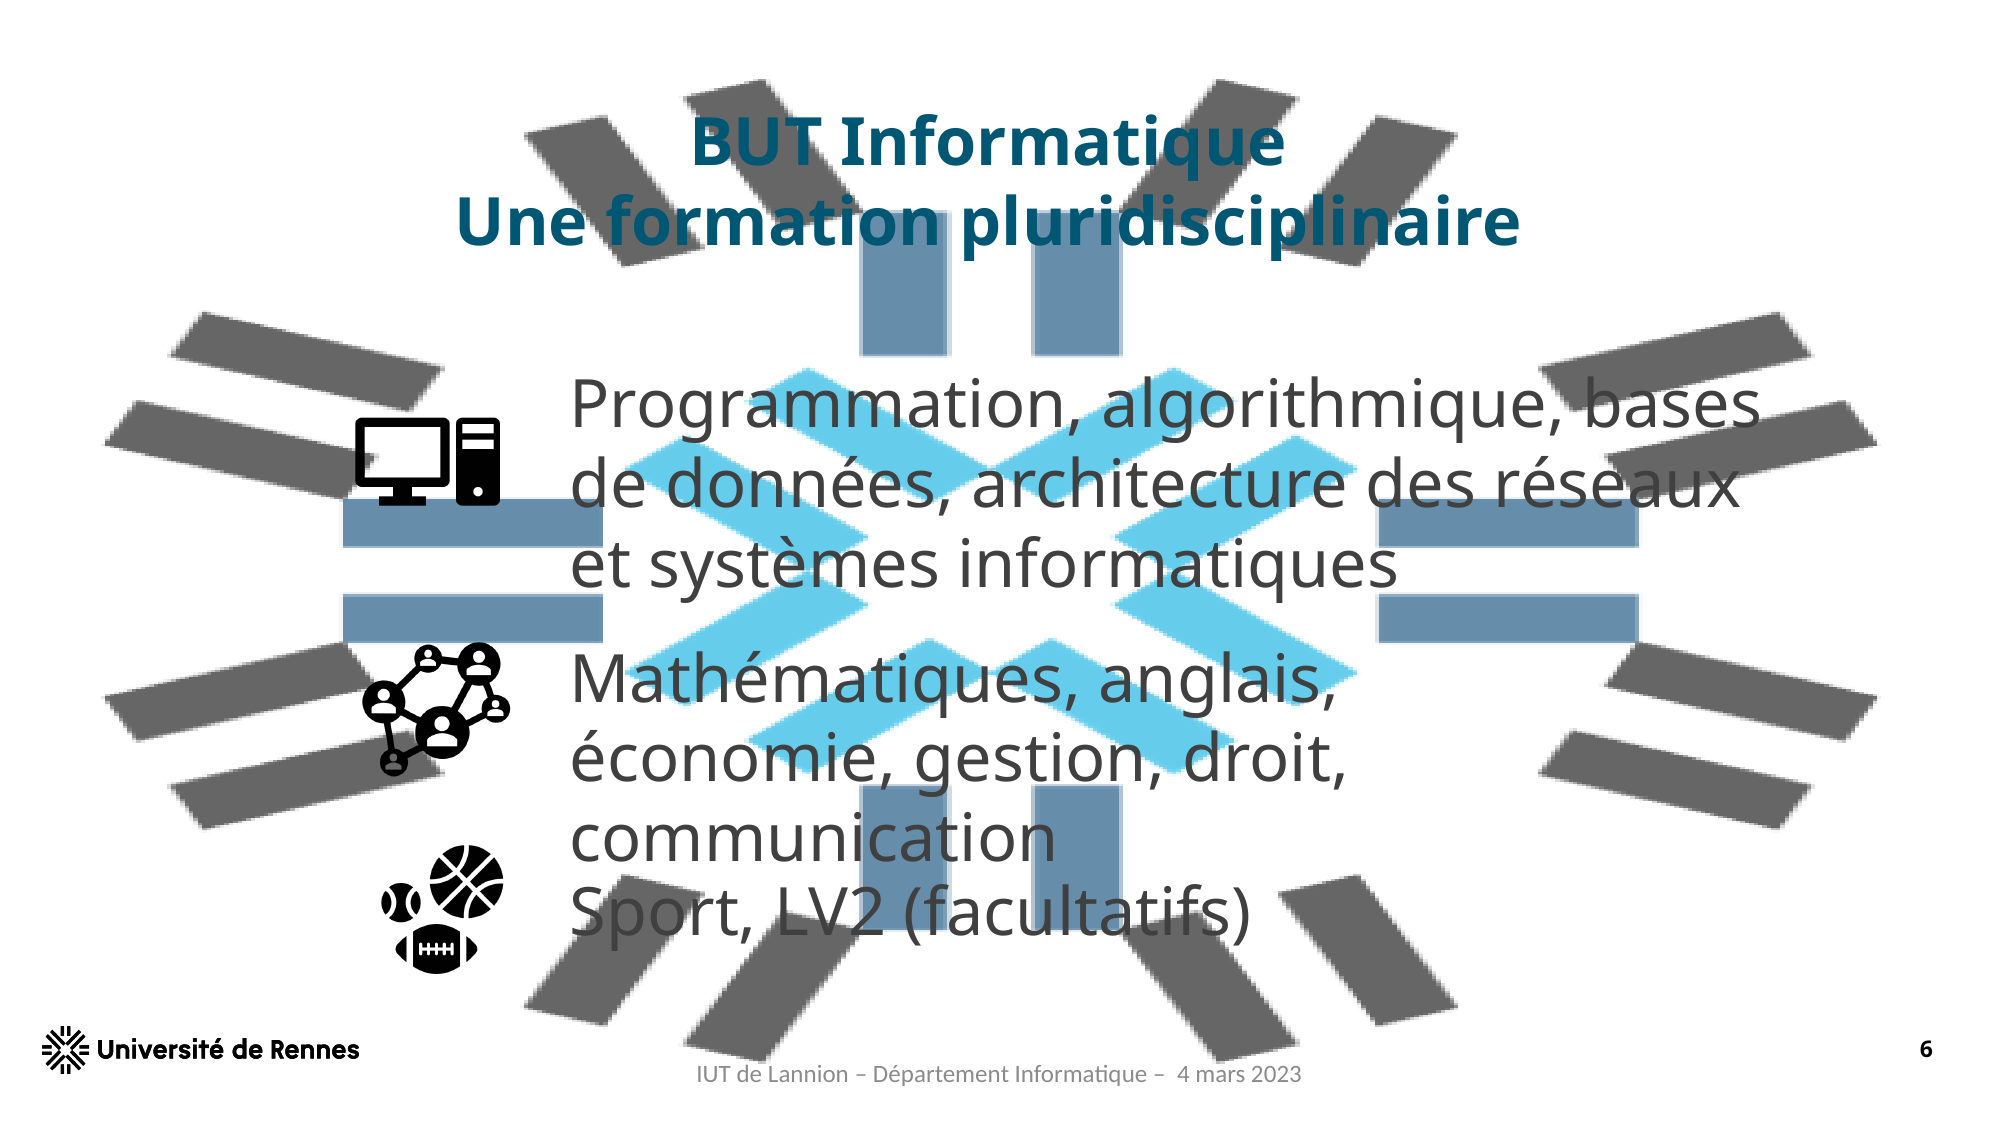

BUT Informatique
Une formation pluridisciplinaire
Programmation, algorithmique, bases de données, architecture des réseaux et systèmes informatiques
Mathématiques, anglais, économie, gestion, droit, communication
Sport, LV2 (facultatifs)
6
IUT de Lannion – Département Informatique – 4 mars 2023